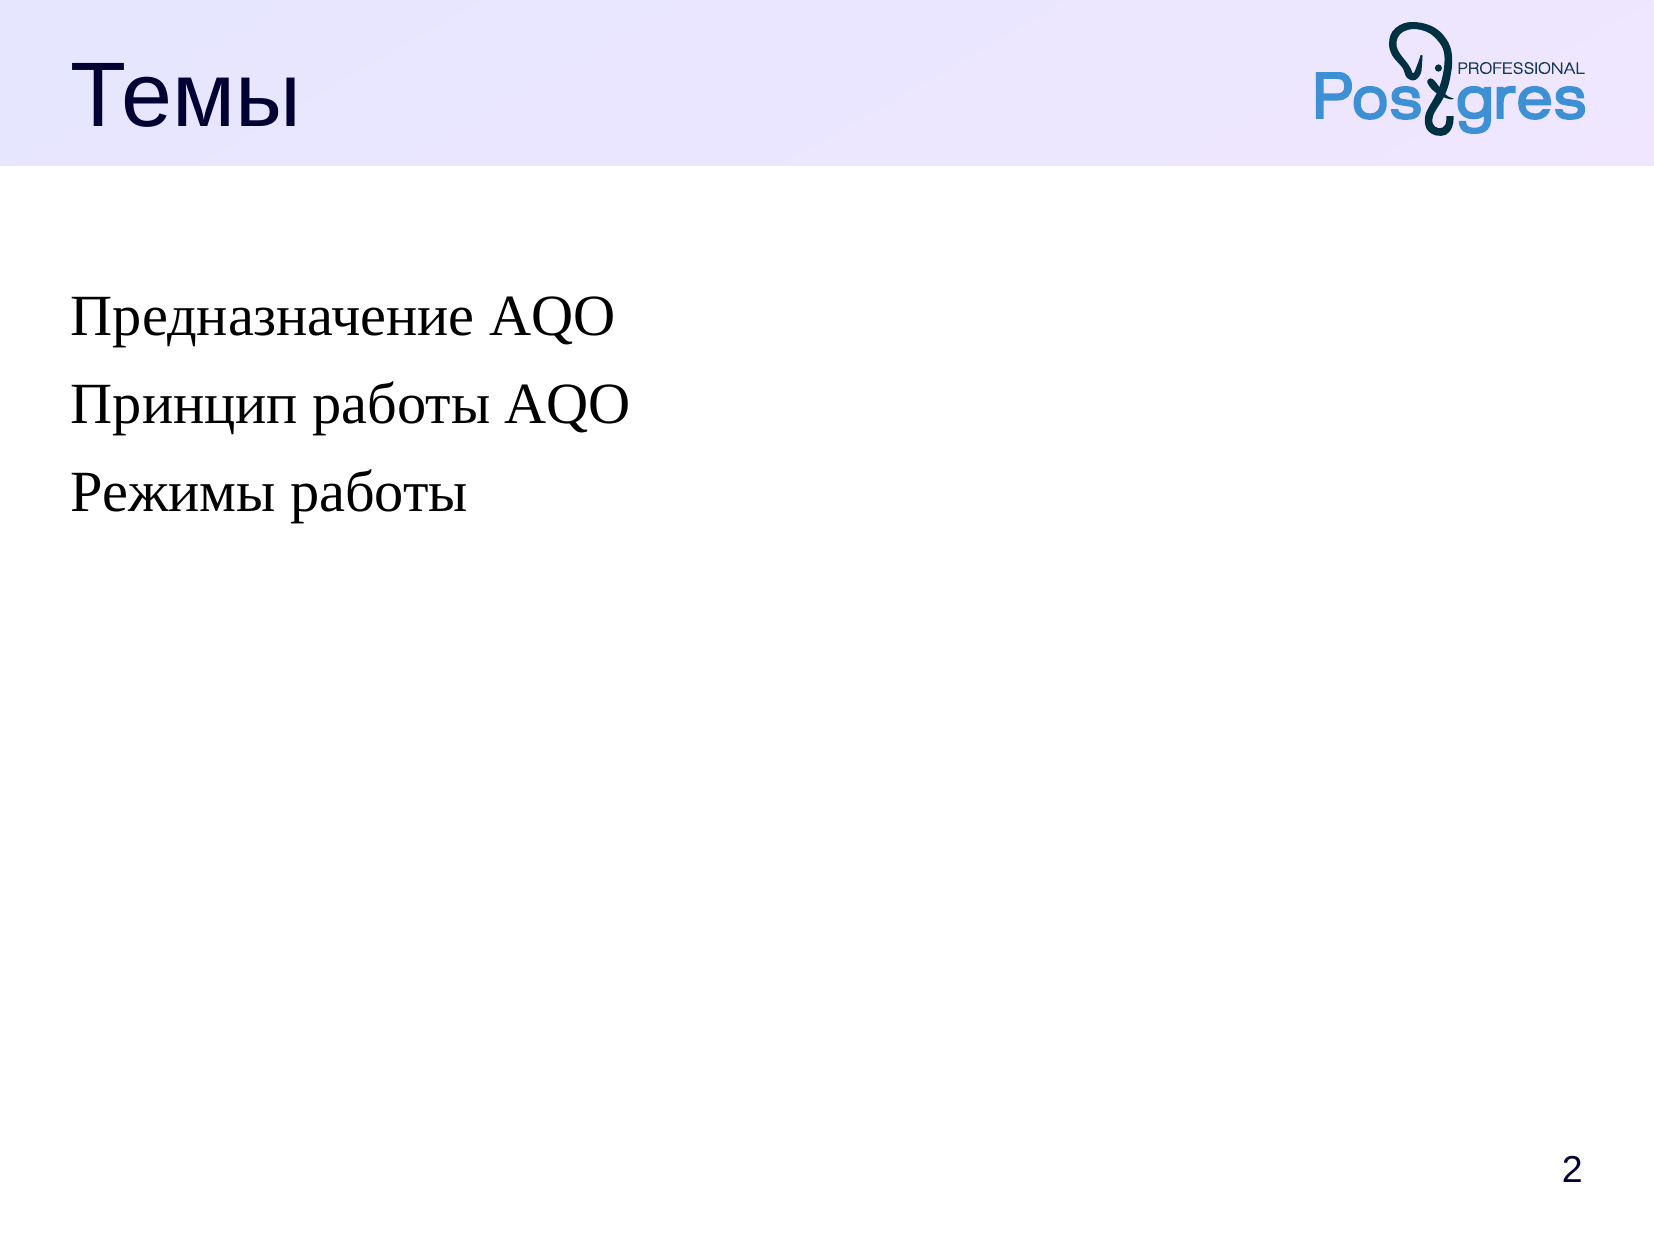

# Темы
Предназначение AQO
Принцип работы AQO
Режимы работы